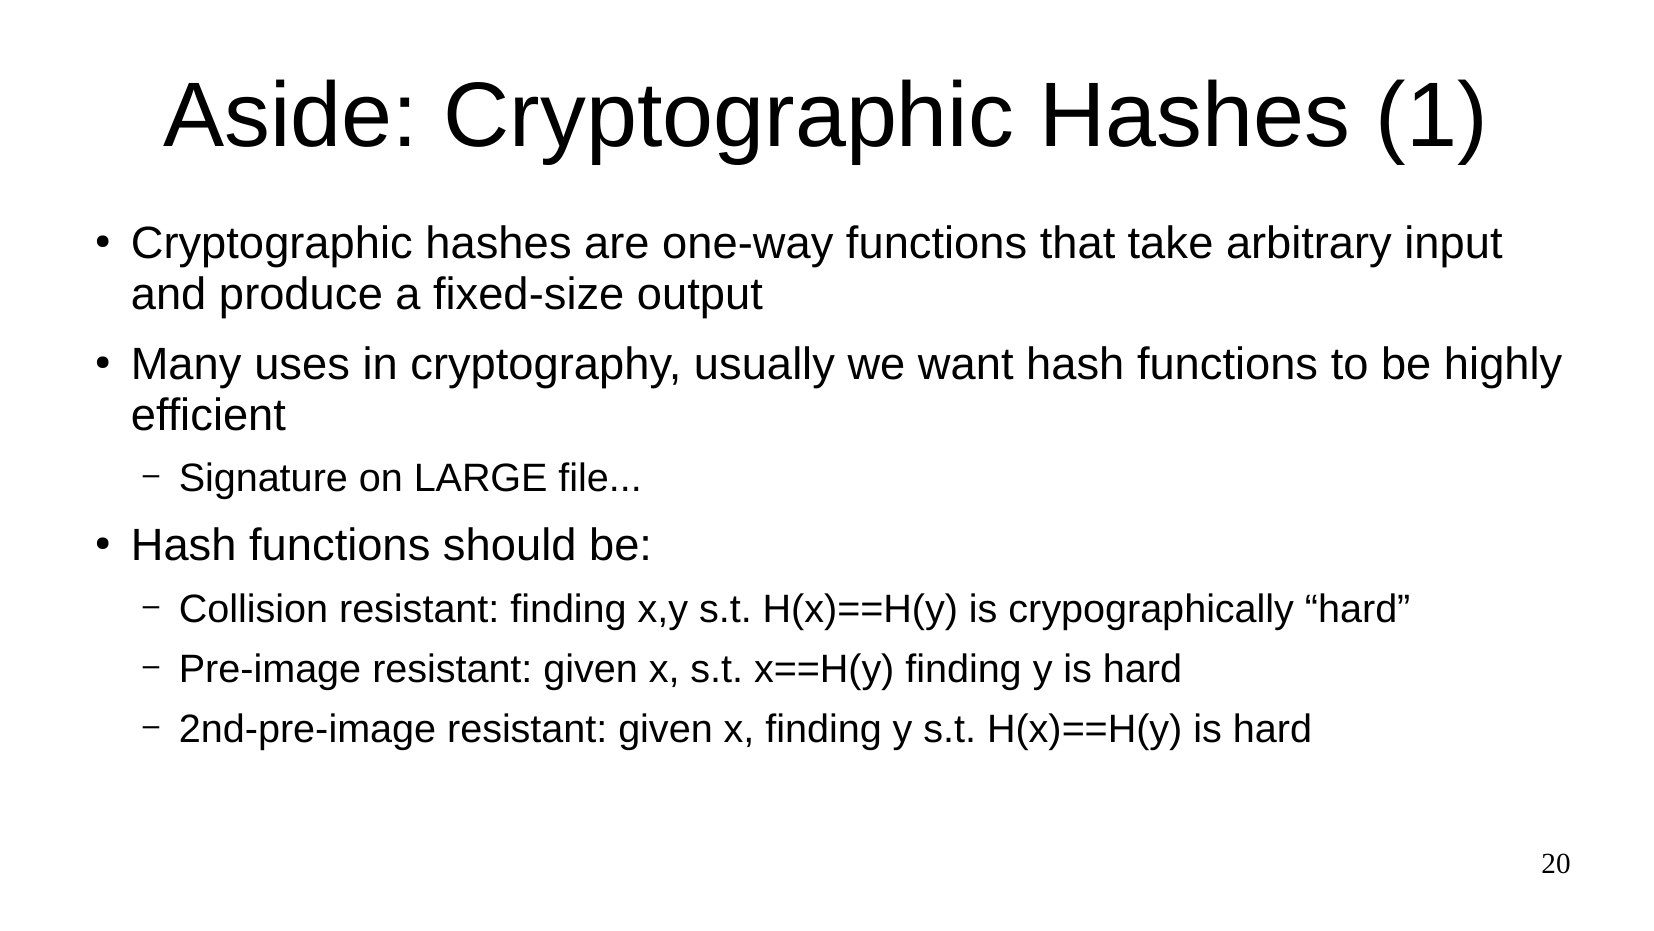

# Aside: Cryptographic Hashes (1)
Cryptographic hashes are one-way functions that take arbitrary input and produce a fixed-size output
Many uses in cryptography, usually we want hash functions to be highly efficient
Signature on LARGE file...
Hash functions should be:
Collision resistant: finding x,y s.t. H(x)==H(y) is crypographically “hard”
Pre-image resistant: given x, s.t. x==H(y) finding y is hard
2nd-pre-image resistant: given x, finding y s.t. H(x)==H(y) is hard
20